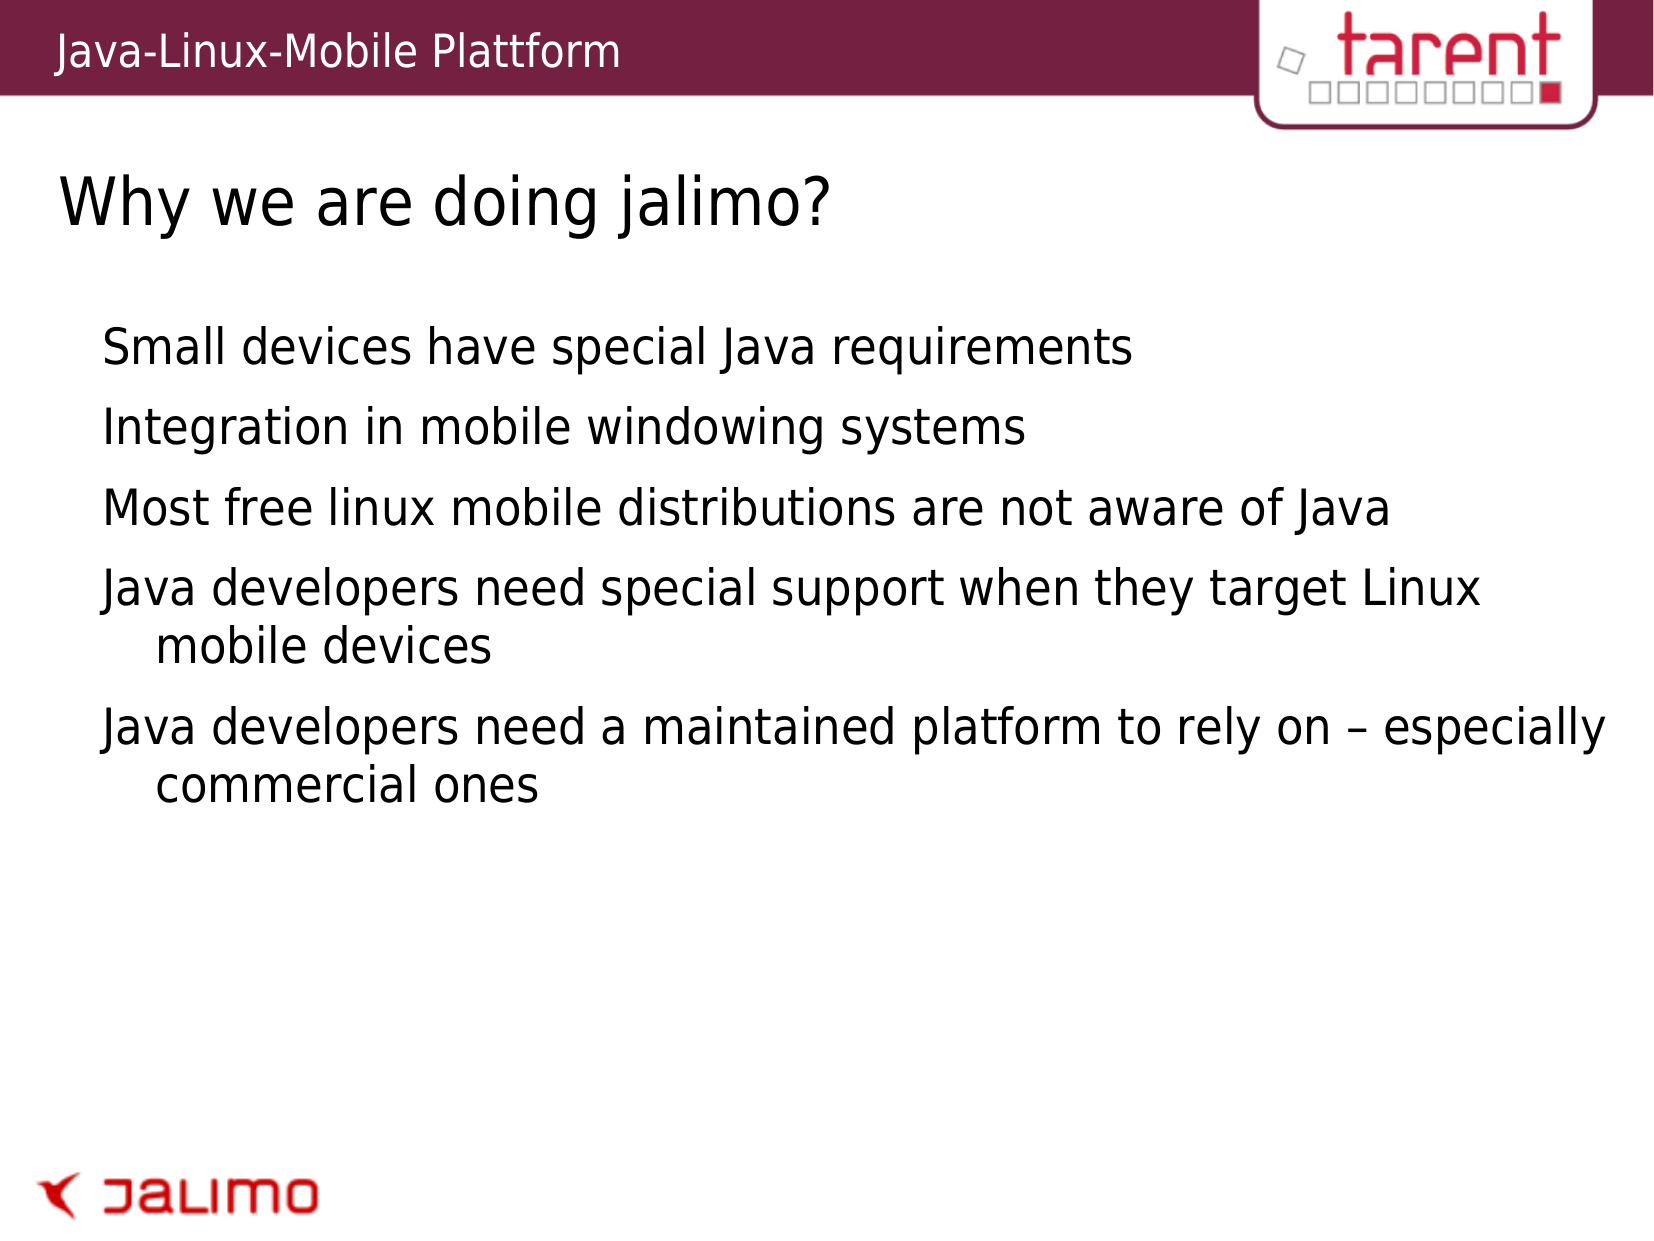

# Why we are doing jalimo?
Small devices have special Java requirements
Integration in mobile windowing systems
Most free linux mobile distributions are not aware of Java
Java developers need special support when they target Linux mobile devices
Java developers need a maintained platform to rely on – especially commercial ones